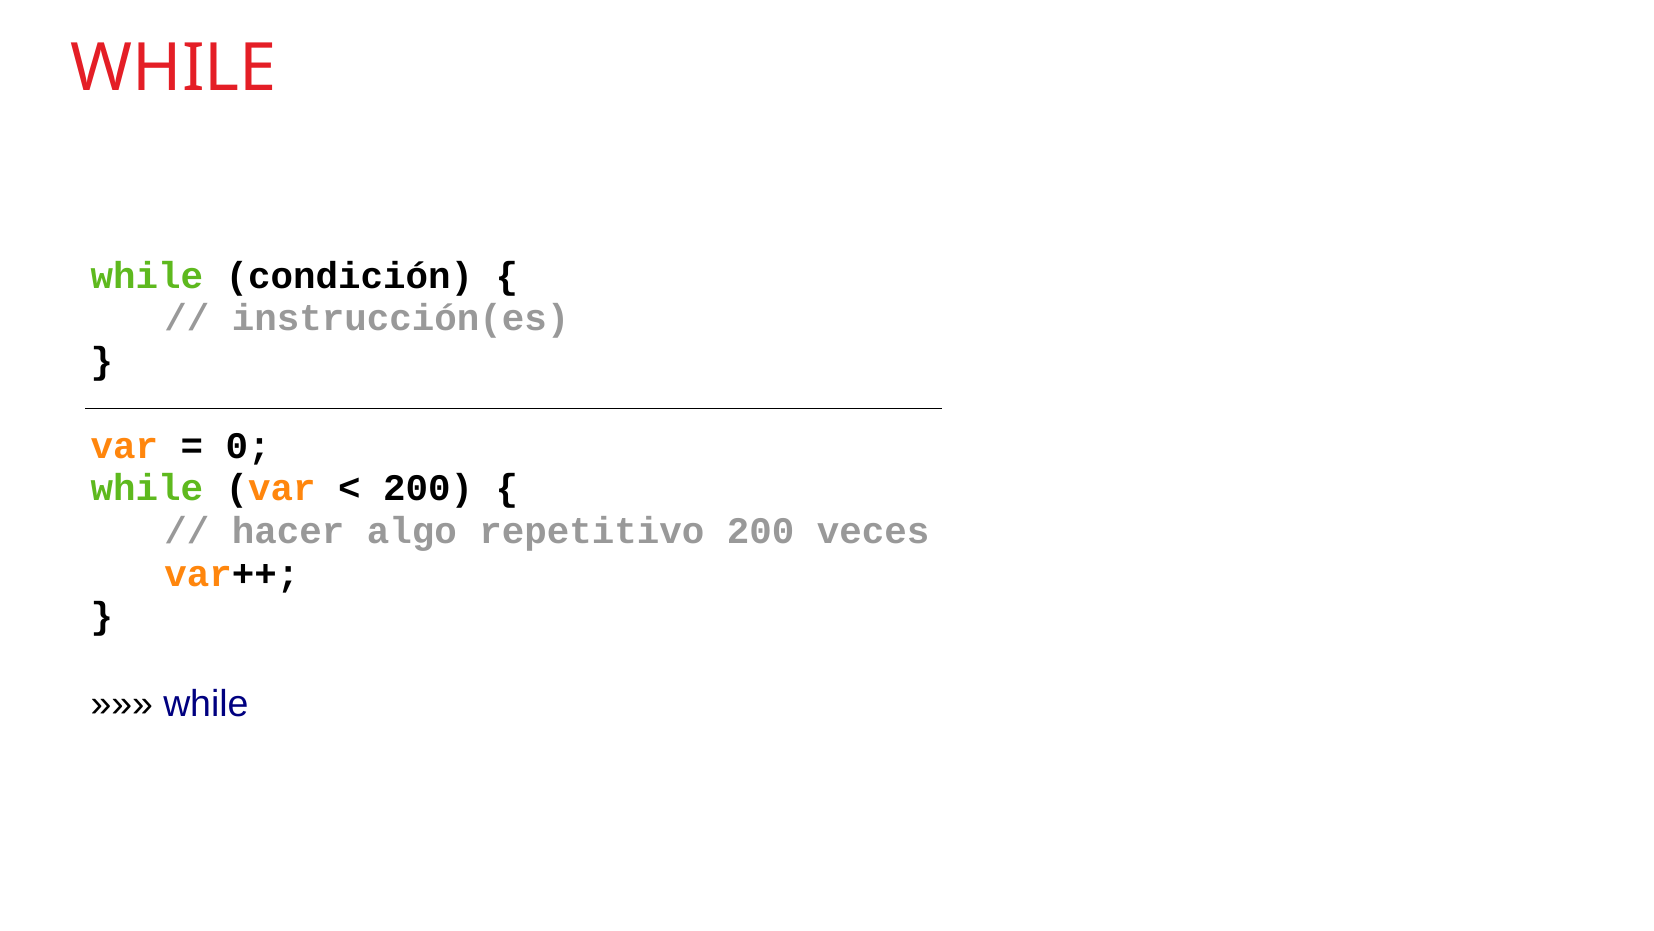

# WHILE
while (condición) {
	// instrucción(es)
}
var = 0;
while (var < 200) {
	// hacer algo repetitivo 200 veces
	var++;
}
»»» while